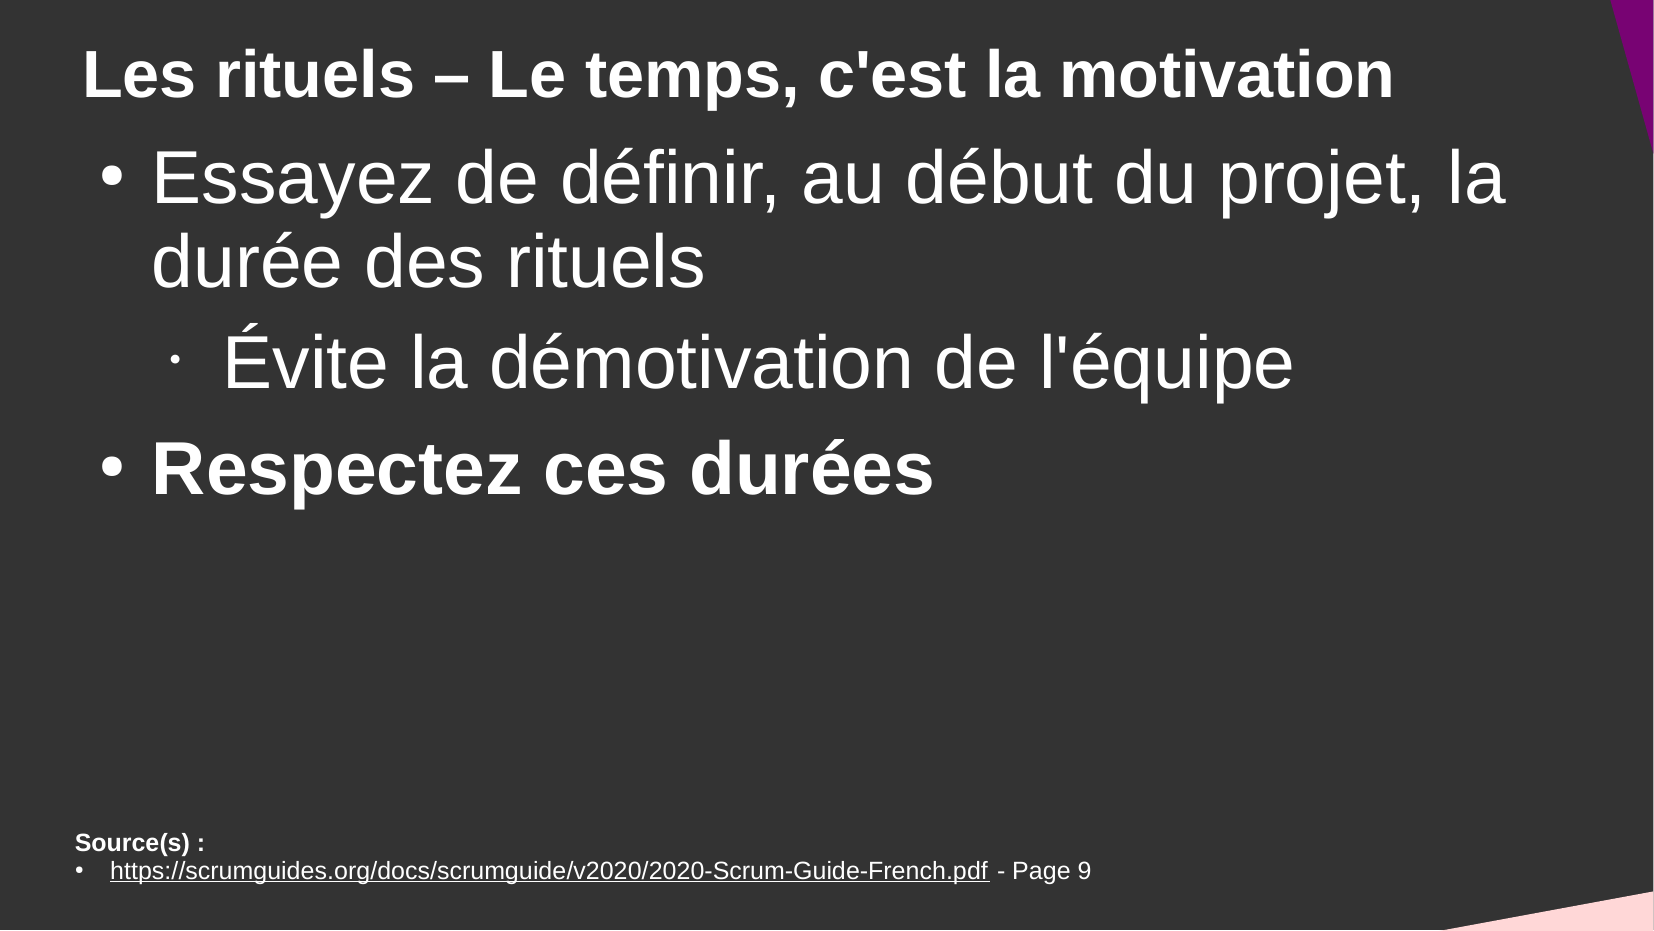

# Les rituels – Le temps, c'est la motivation
Essayez de définir, au début du projet, la durée des rituels
Évite la démotivation de l'équipe
Respectez ces durées
Source(s) :
https://scrumguides.org/docs/scrumguide/v2020/2020-Scrum-Guide-French.pdf - Page 9